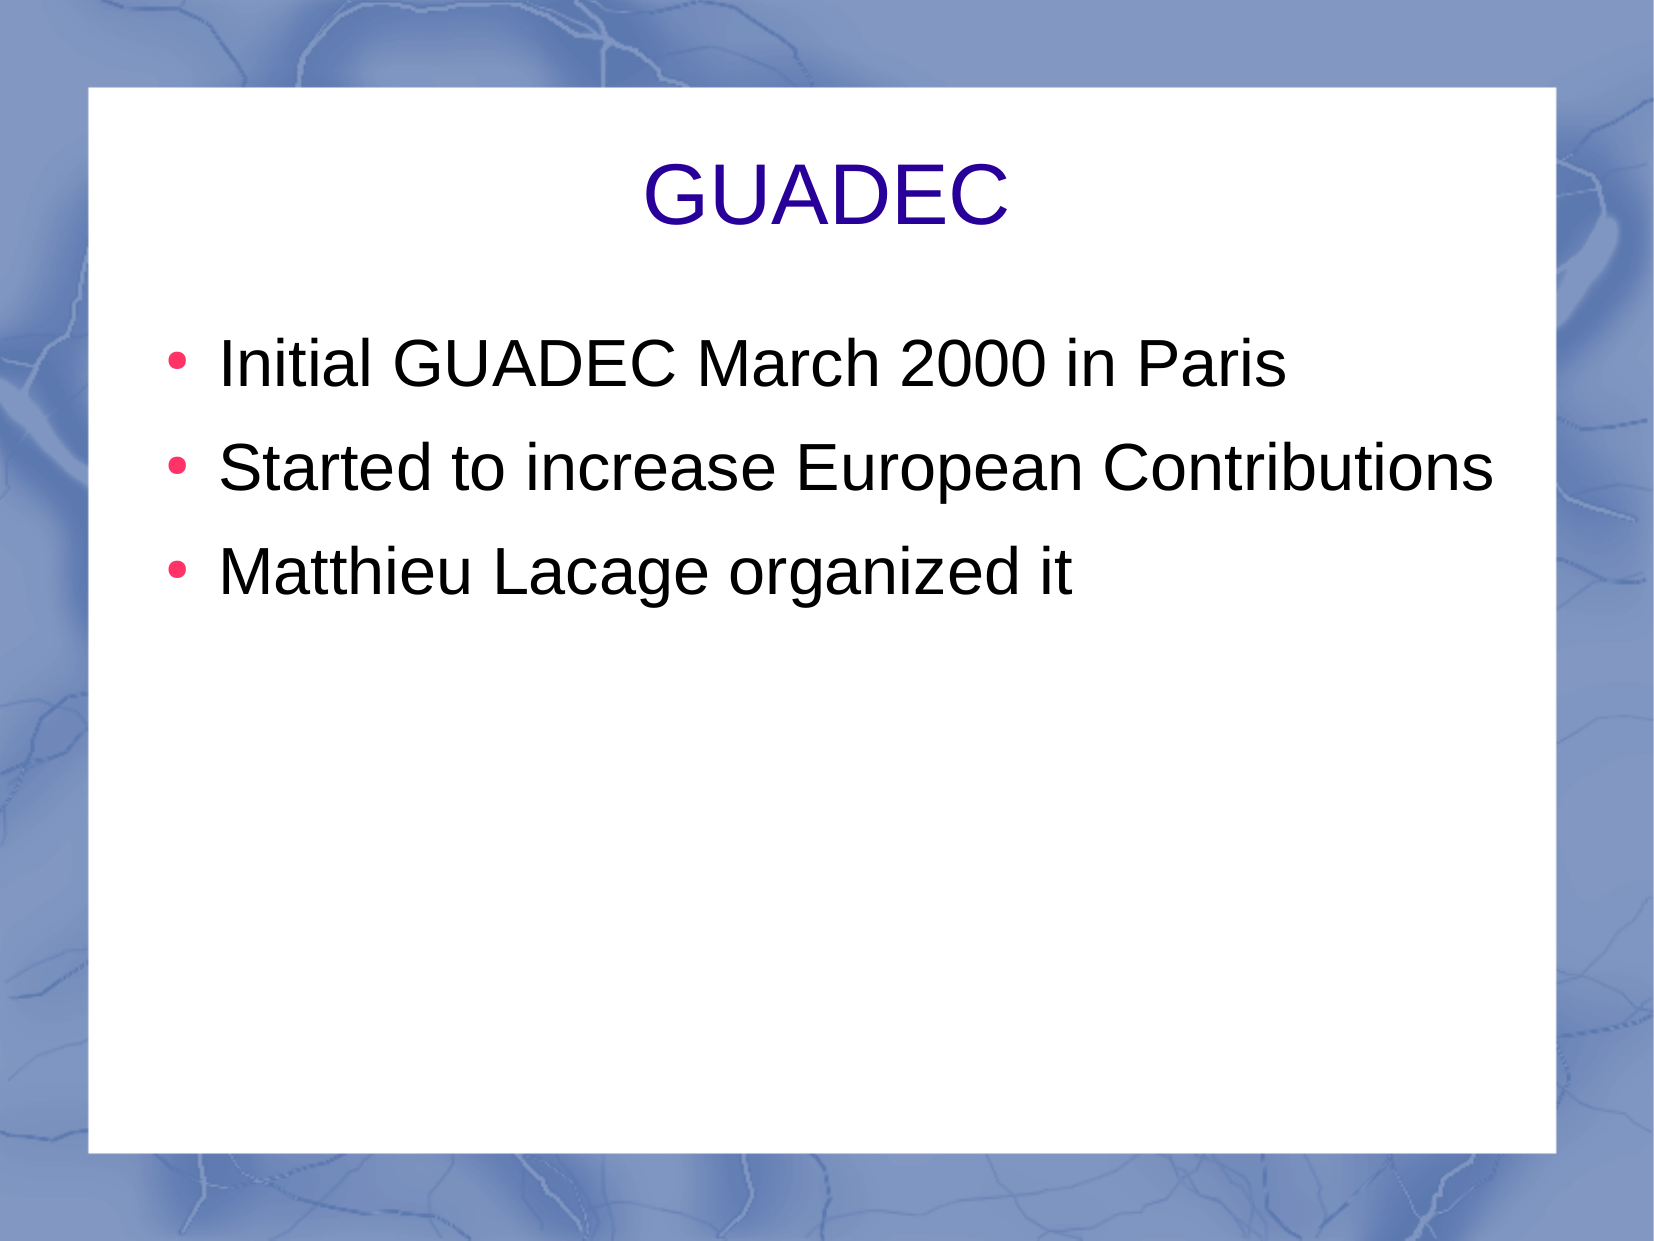

# GUADEC
Initial GUADEC March 2000 in Paris
Started to increase European Contributions
Matthieu Lacage organized it